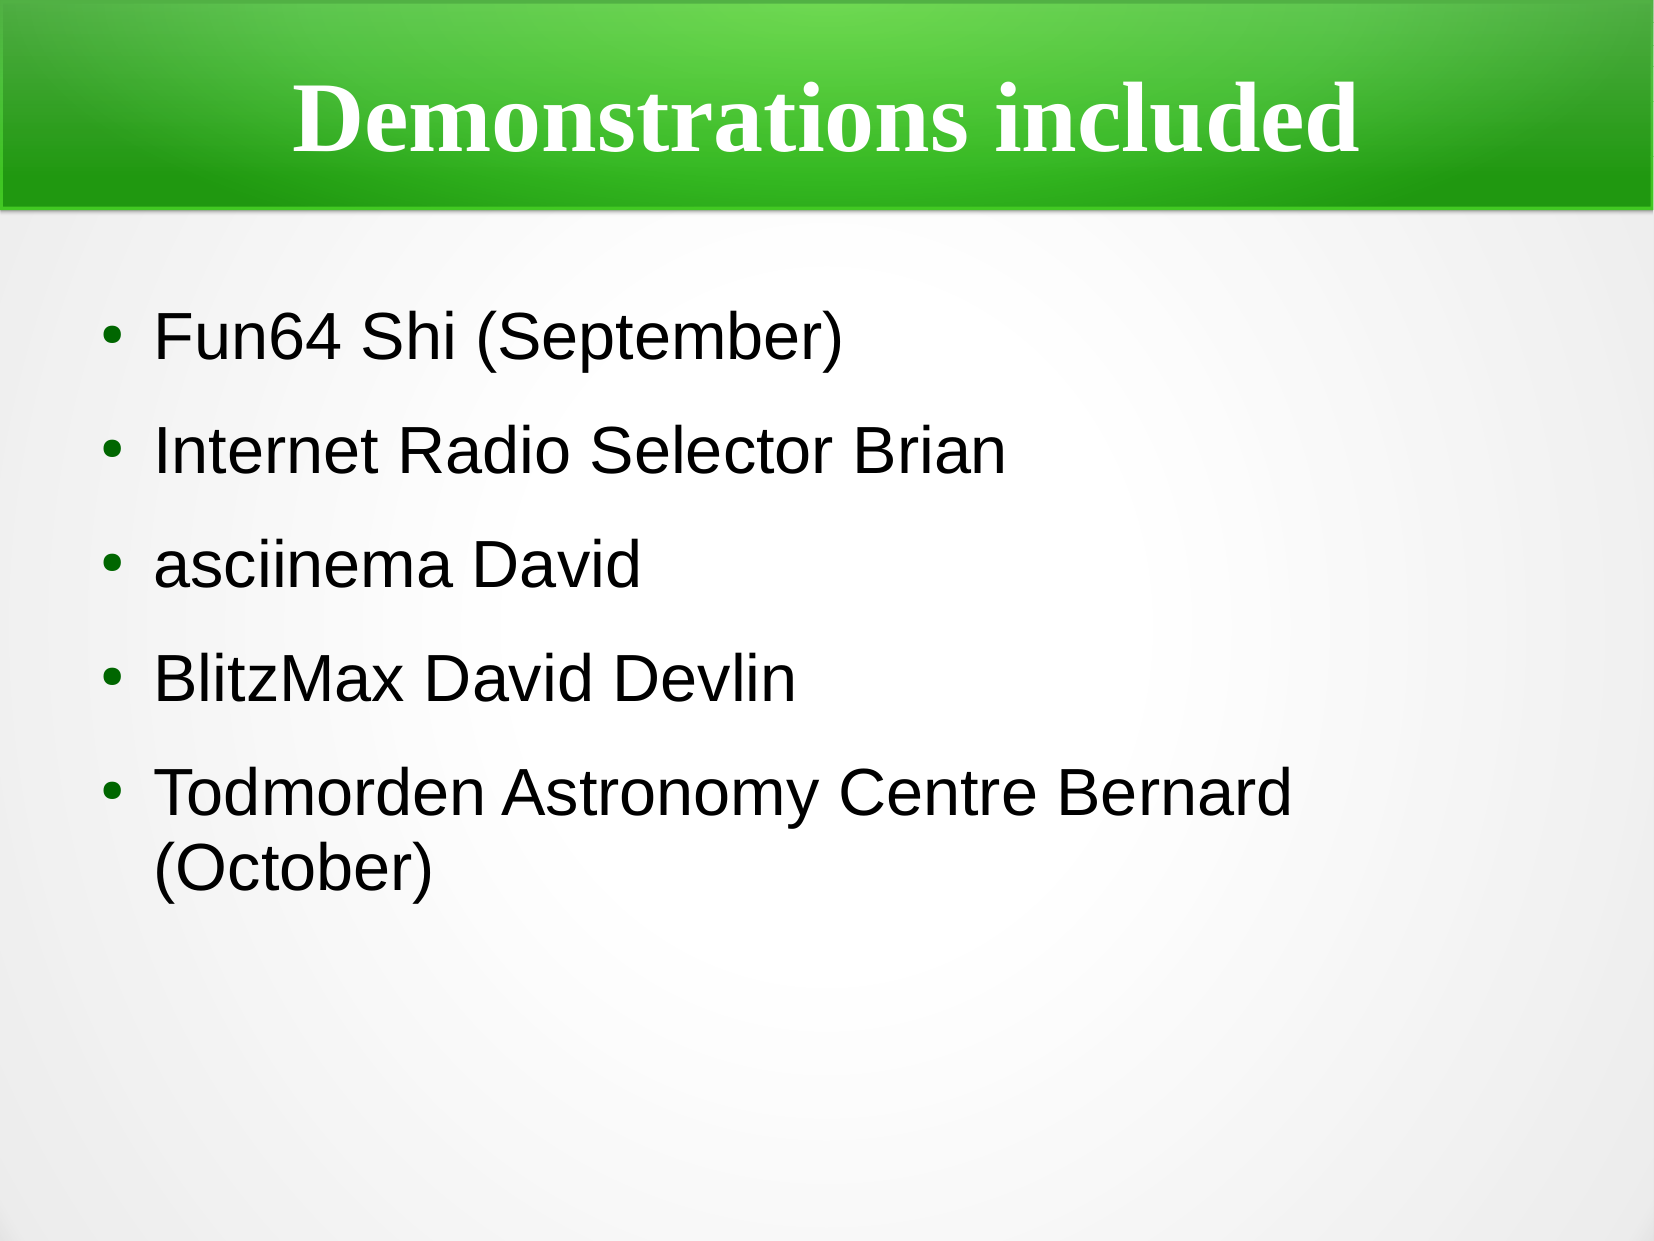

# Demonstrations included
Fun64 Shi (September)
Internet Radio Selector Brian
asciinema David
BlitzMax David Devlin
Todmorden Astronomy Centre Bernard (October)